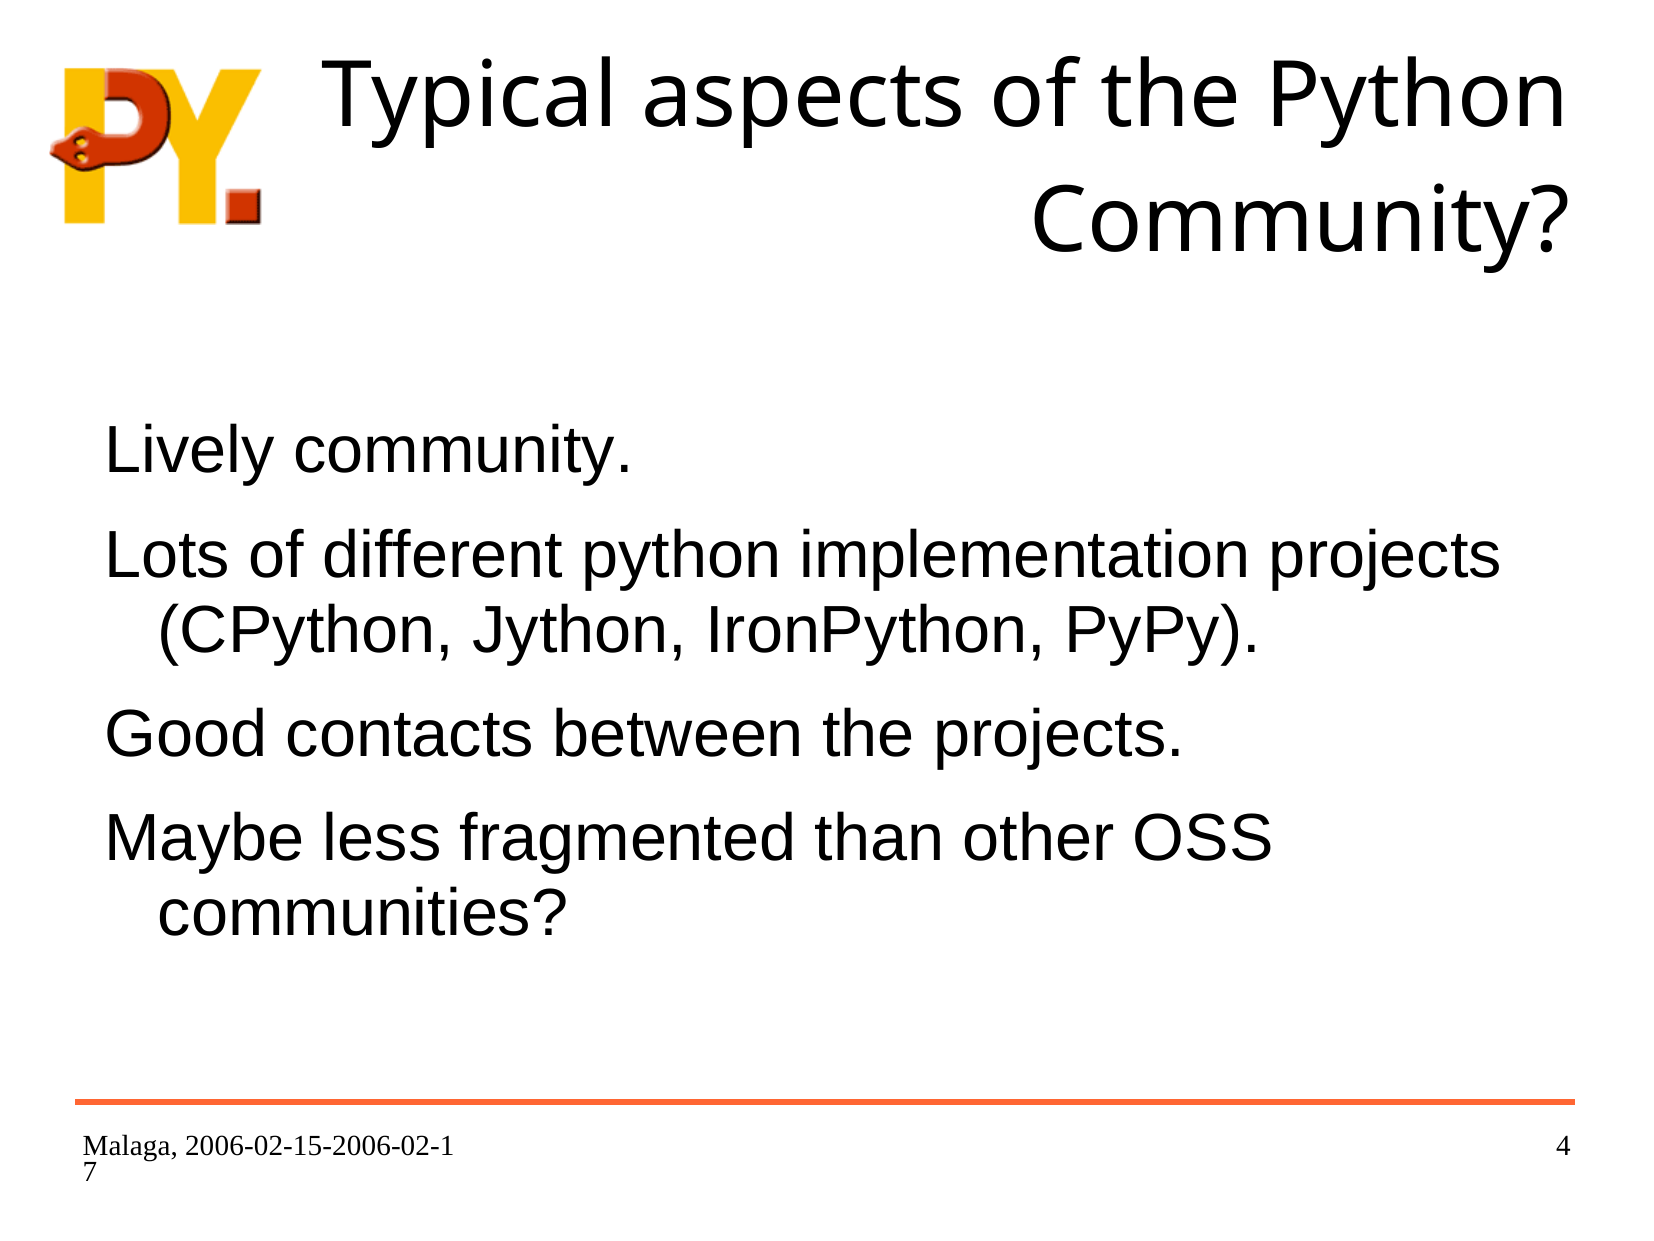

# Typical aspects of the Python Community?
Lively community.
Lots of different python implementation projects (CPython, Jython, IronPython, PyPy).
Good contacts between the projects.
Maybe less fragmented than other OSS communities?
Malaga, 2006-02-15-2006-02-17
4